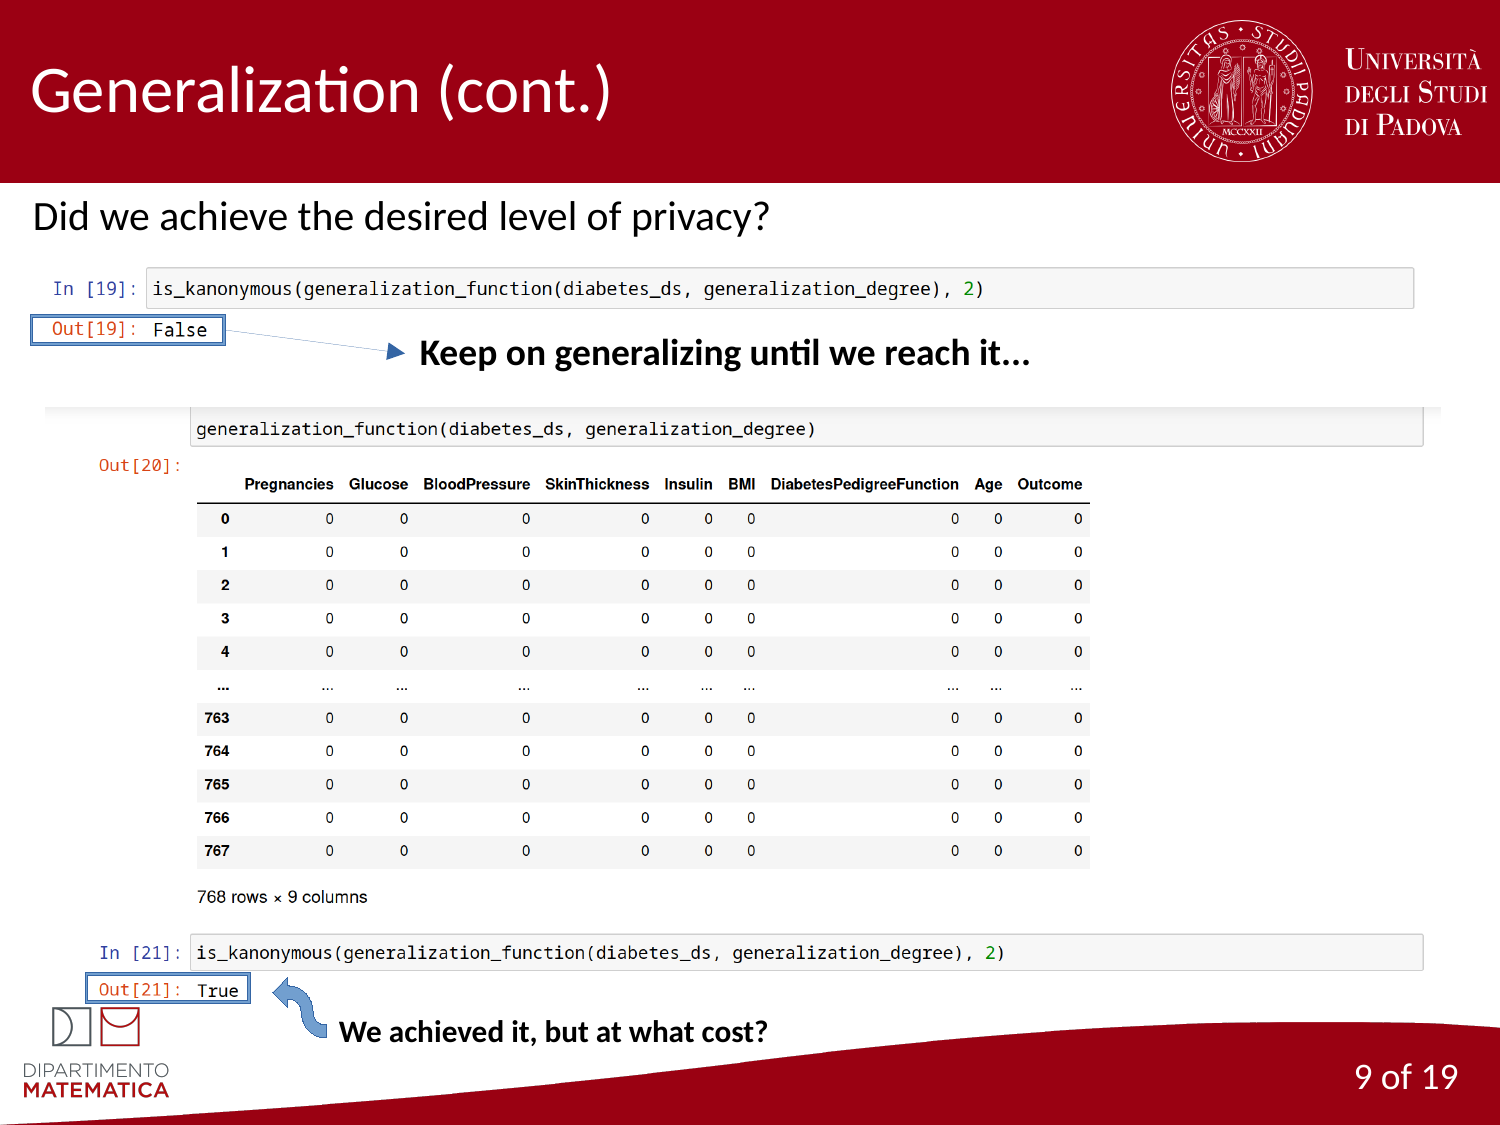

# Generalization (cont.)
Did we achieve the desired level of privacy?
Keep on generalizing until we reach it...
We achieved it, but at what cost?
 of 19